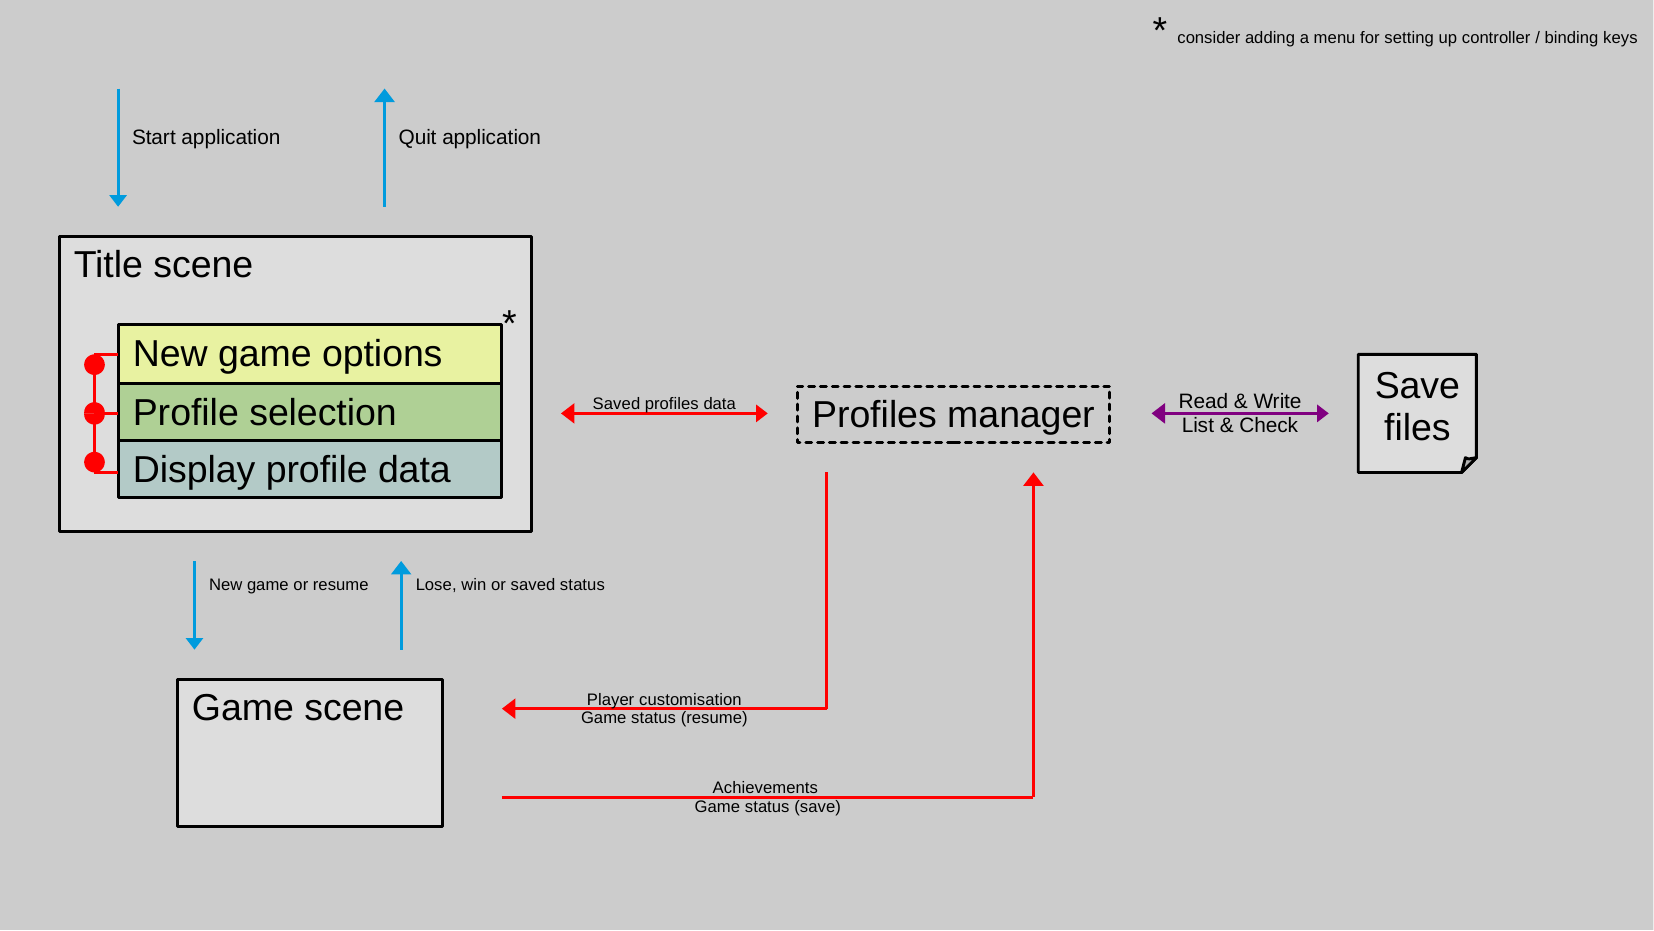

* consider adding a menu for setting up controller / binding keys
Start application
Quit application
Title scene
*
New game options
Save
files
Profile selection
Profiles manager
Saved profiles data
Read & Write
List & Check
Display profile data
New game or resume
Lose, win or saved status
Game scene
Player customisation
Game status (resume)
Achievements
Game status (save)